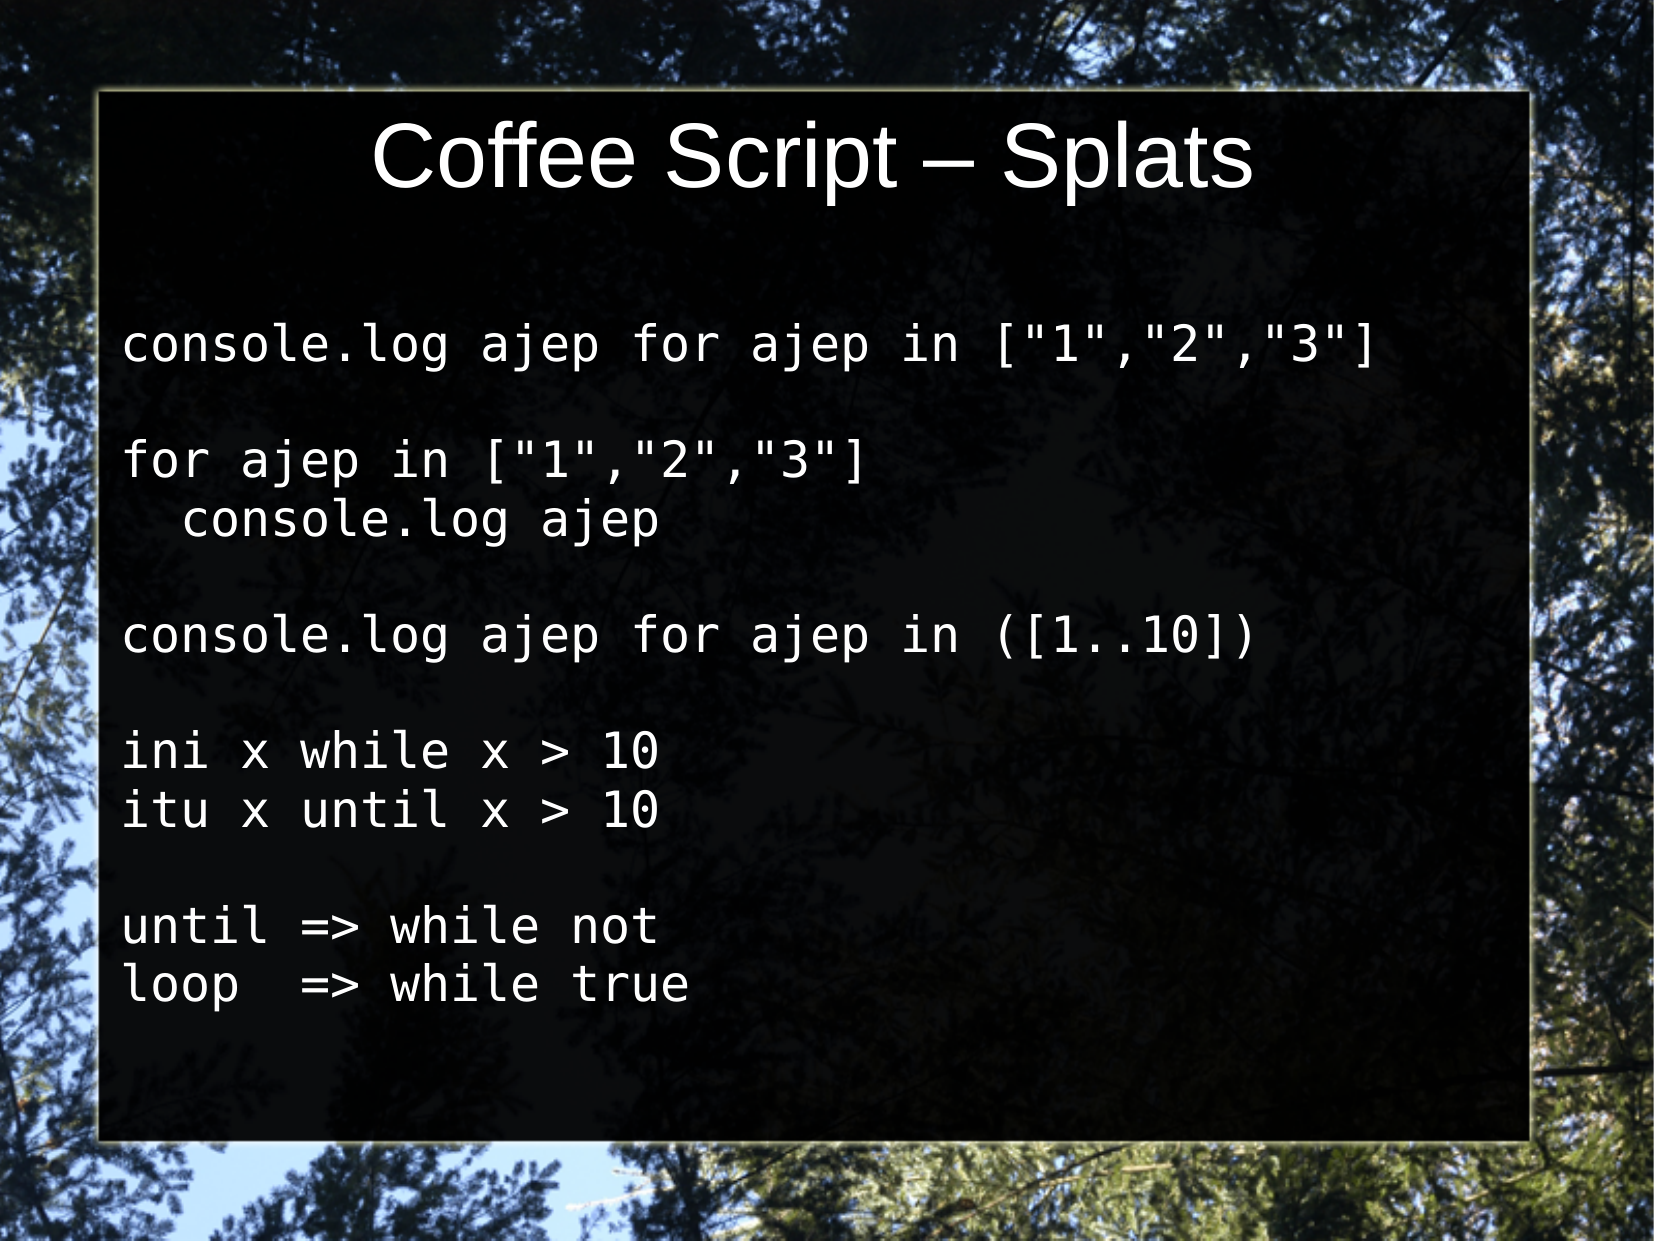

# Coffee Script – Splats
console.log ajep for ajep in ["1","2","3"]
for ajep in ["1","2","3"]
 console.log ajep
console.log ajep for ajep in ([1..10])
ini x while x > 10
itu x until x > 10
until => while not
loop => while true